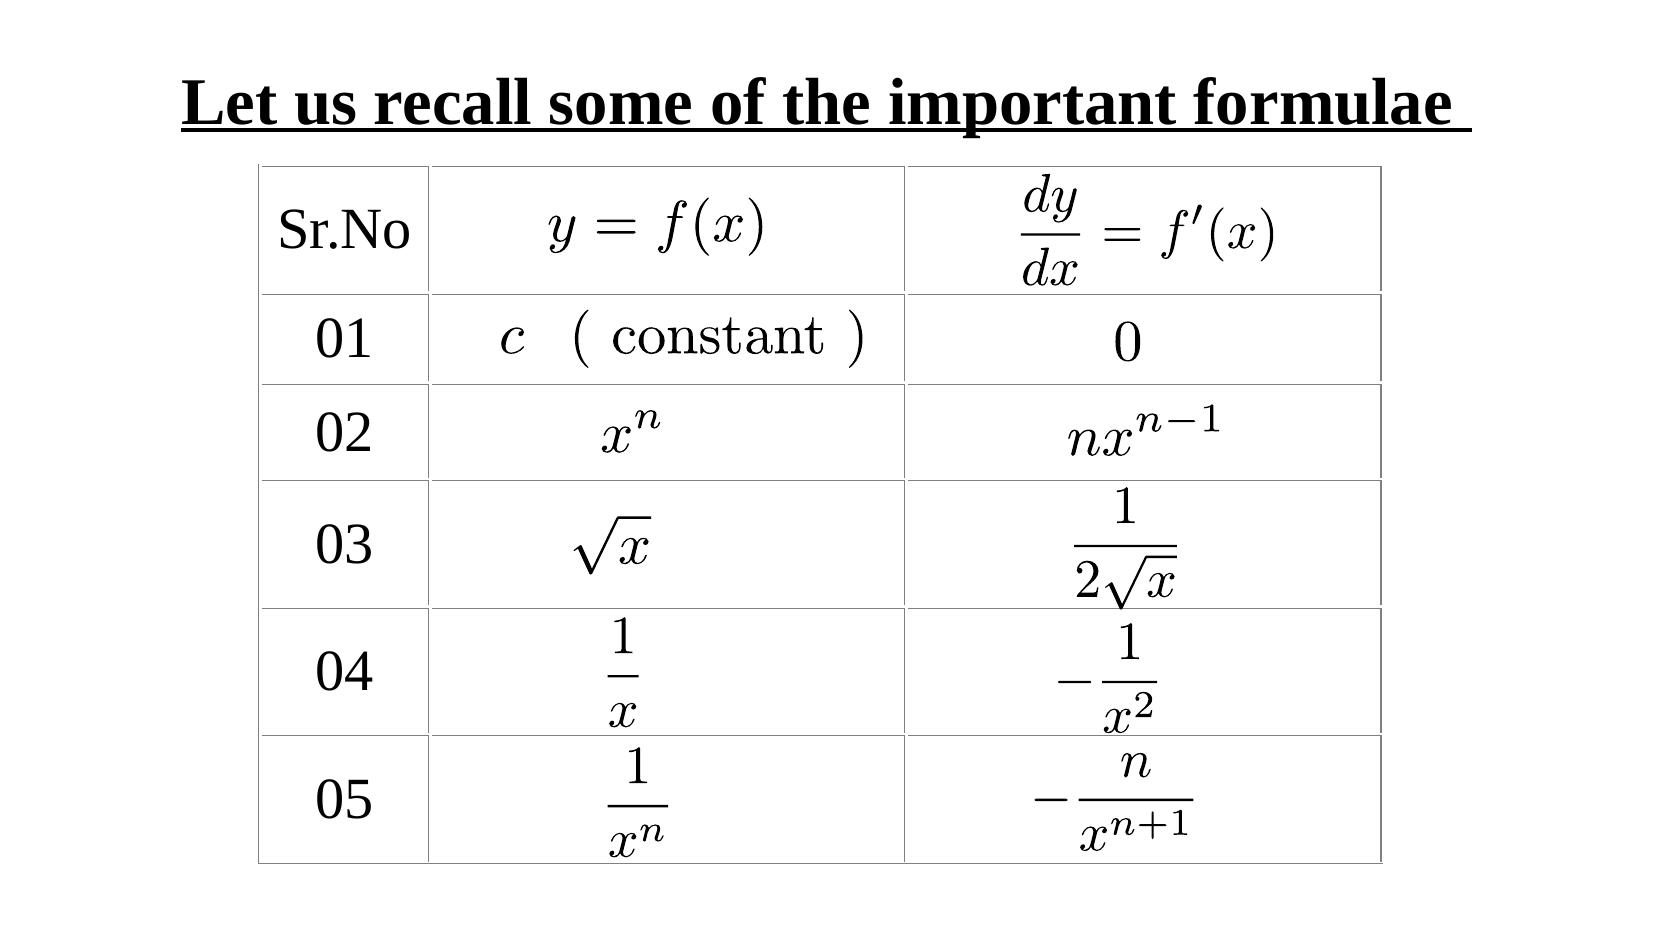

# Let us recall some of the important formulae
| Sr.No | | |
| --- | --- | --- |
| 01 | | |
| 02 | | |
| 03 | | |
| 04 | | |
| 05 | | |